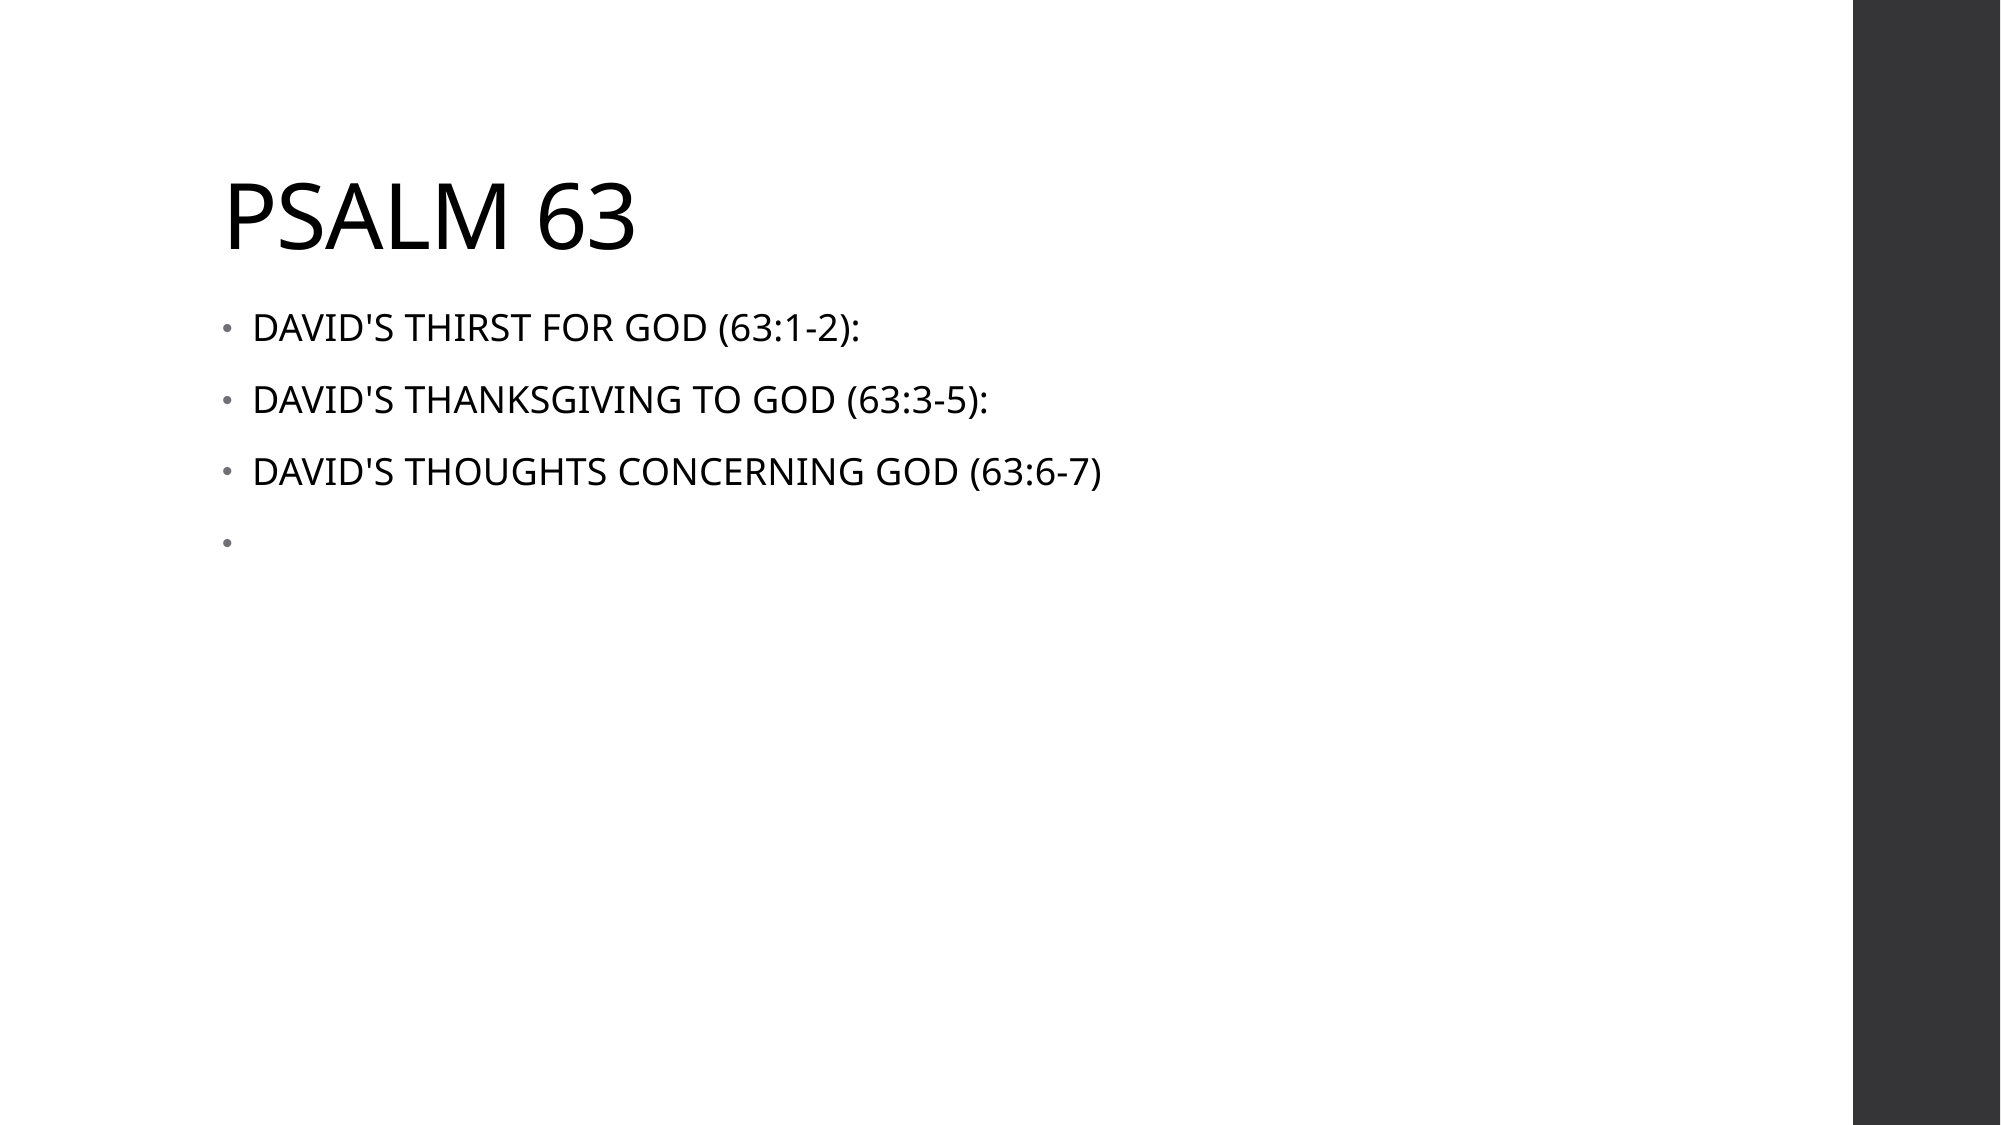

# PSALM 63
DAVID'S THIRST FOR GOD (63:1-2):
DAVID'S THANKSGIVING TO GOD (63:3-5):
DAVID'S THOUGHTS CONCERNING GOD (63:6-7)